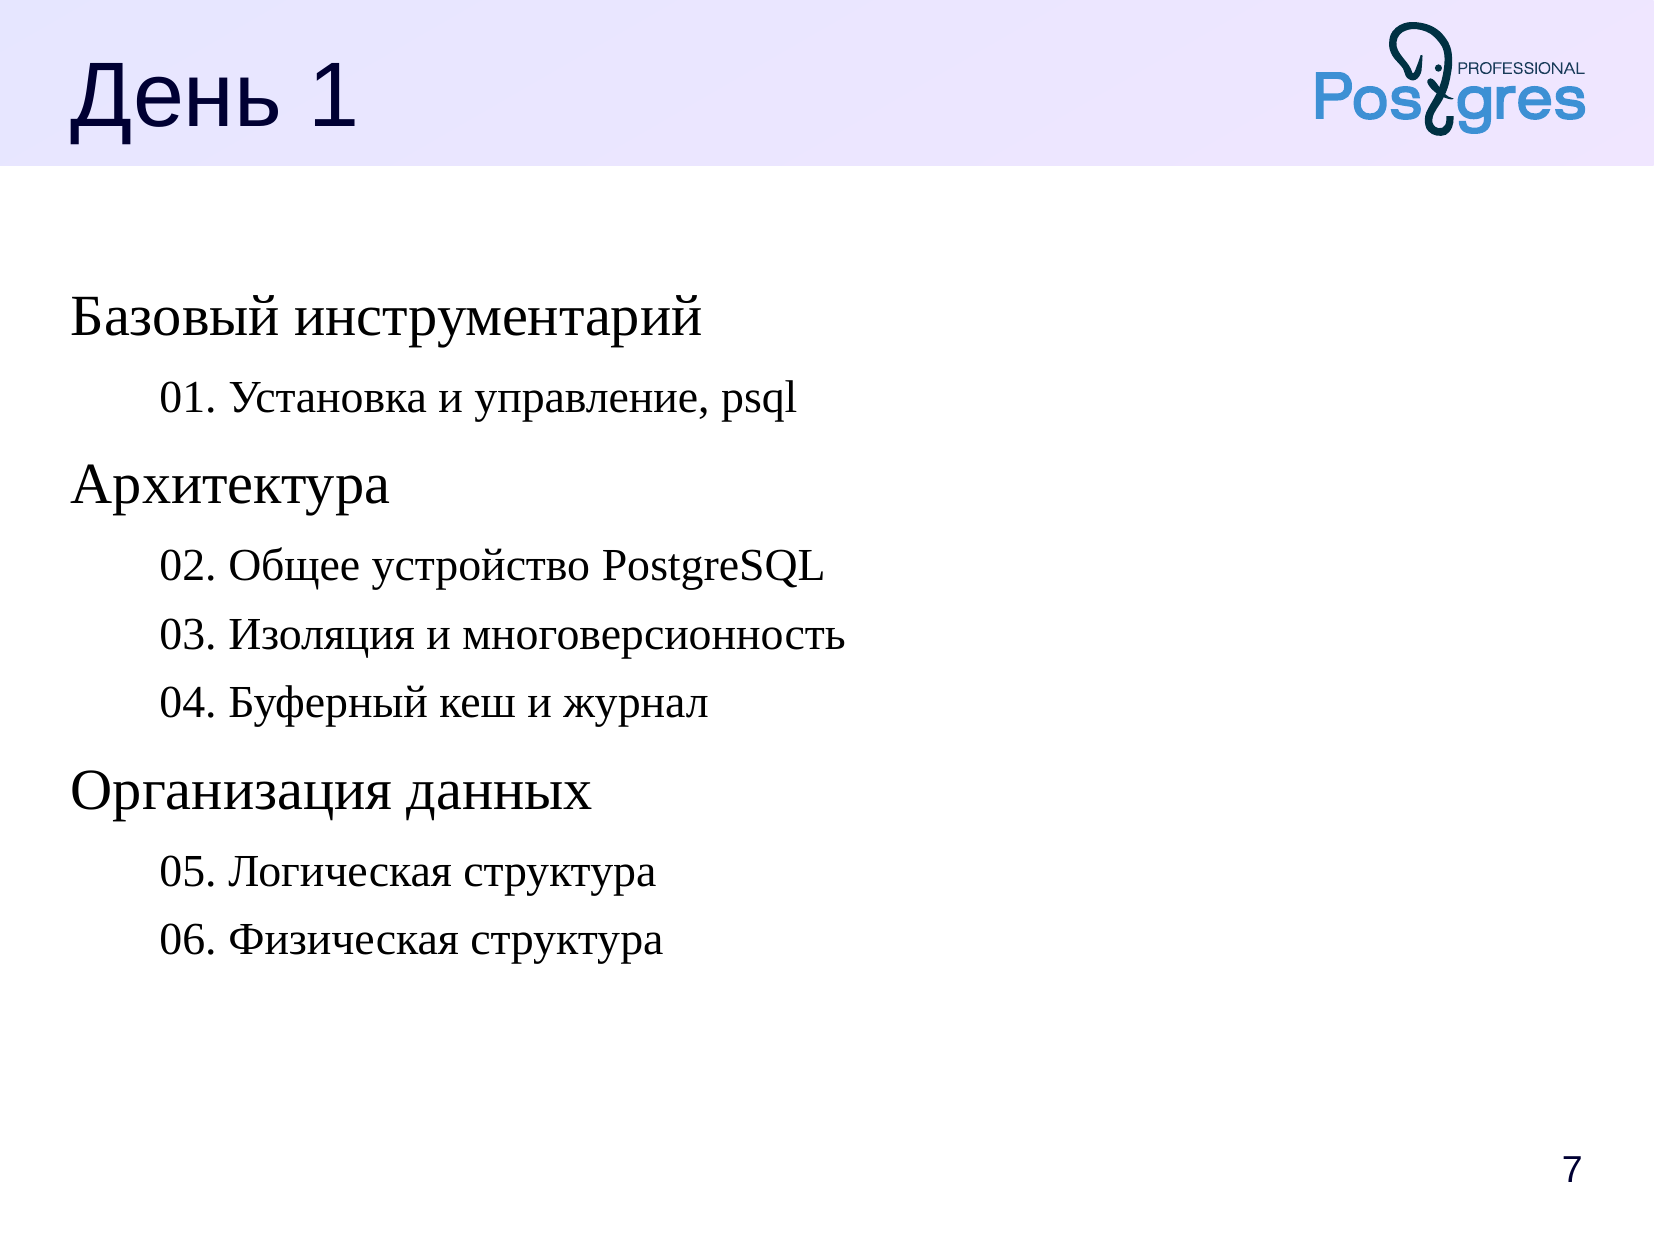

# День 1
Базовый инструментарий
01. Установка и управление, psql
Архитектура
02. Общее устройство PostgreSQL
03. Изоляция и многоверсионность
04. Буферный кеш и журнал
Организация данных
05. Логическая структура
06. Физическая структура